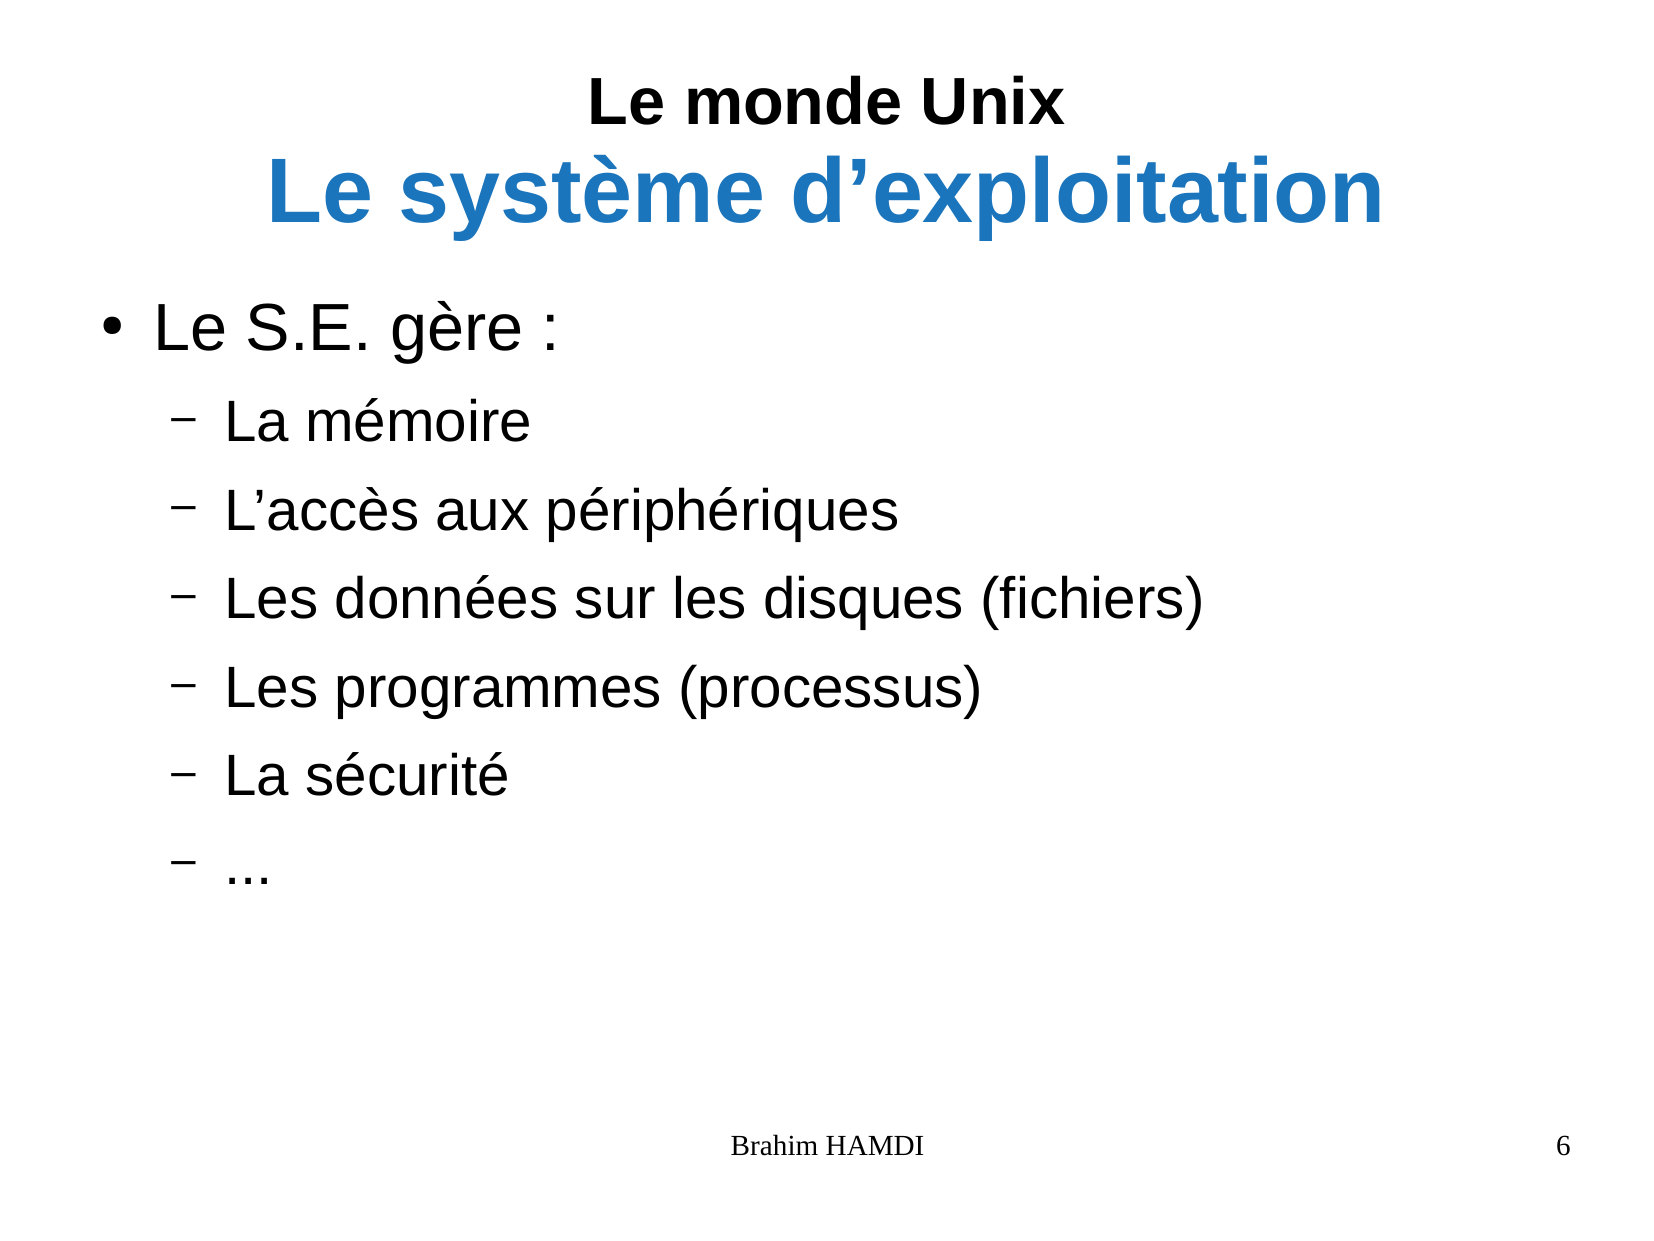

# Le monde Unix Le système d’exploitation
Le S.E. gère :
La mémoire
L’accès aux périphériques
Les données sur les disques (fichiers)
Les programmes (processus)
La sécurité
...
Brahim HAMDI
6